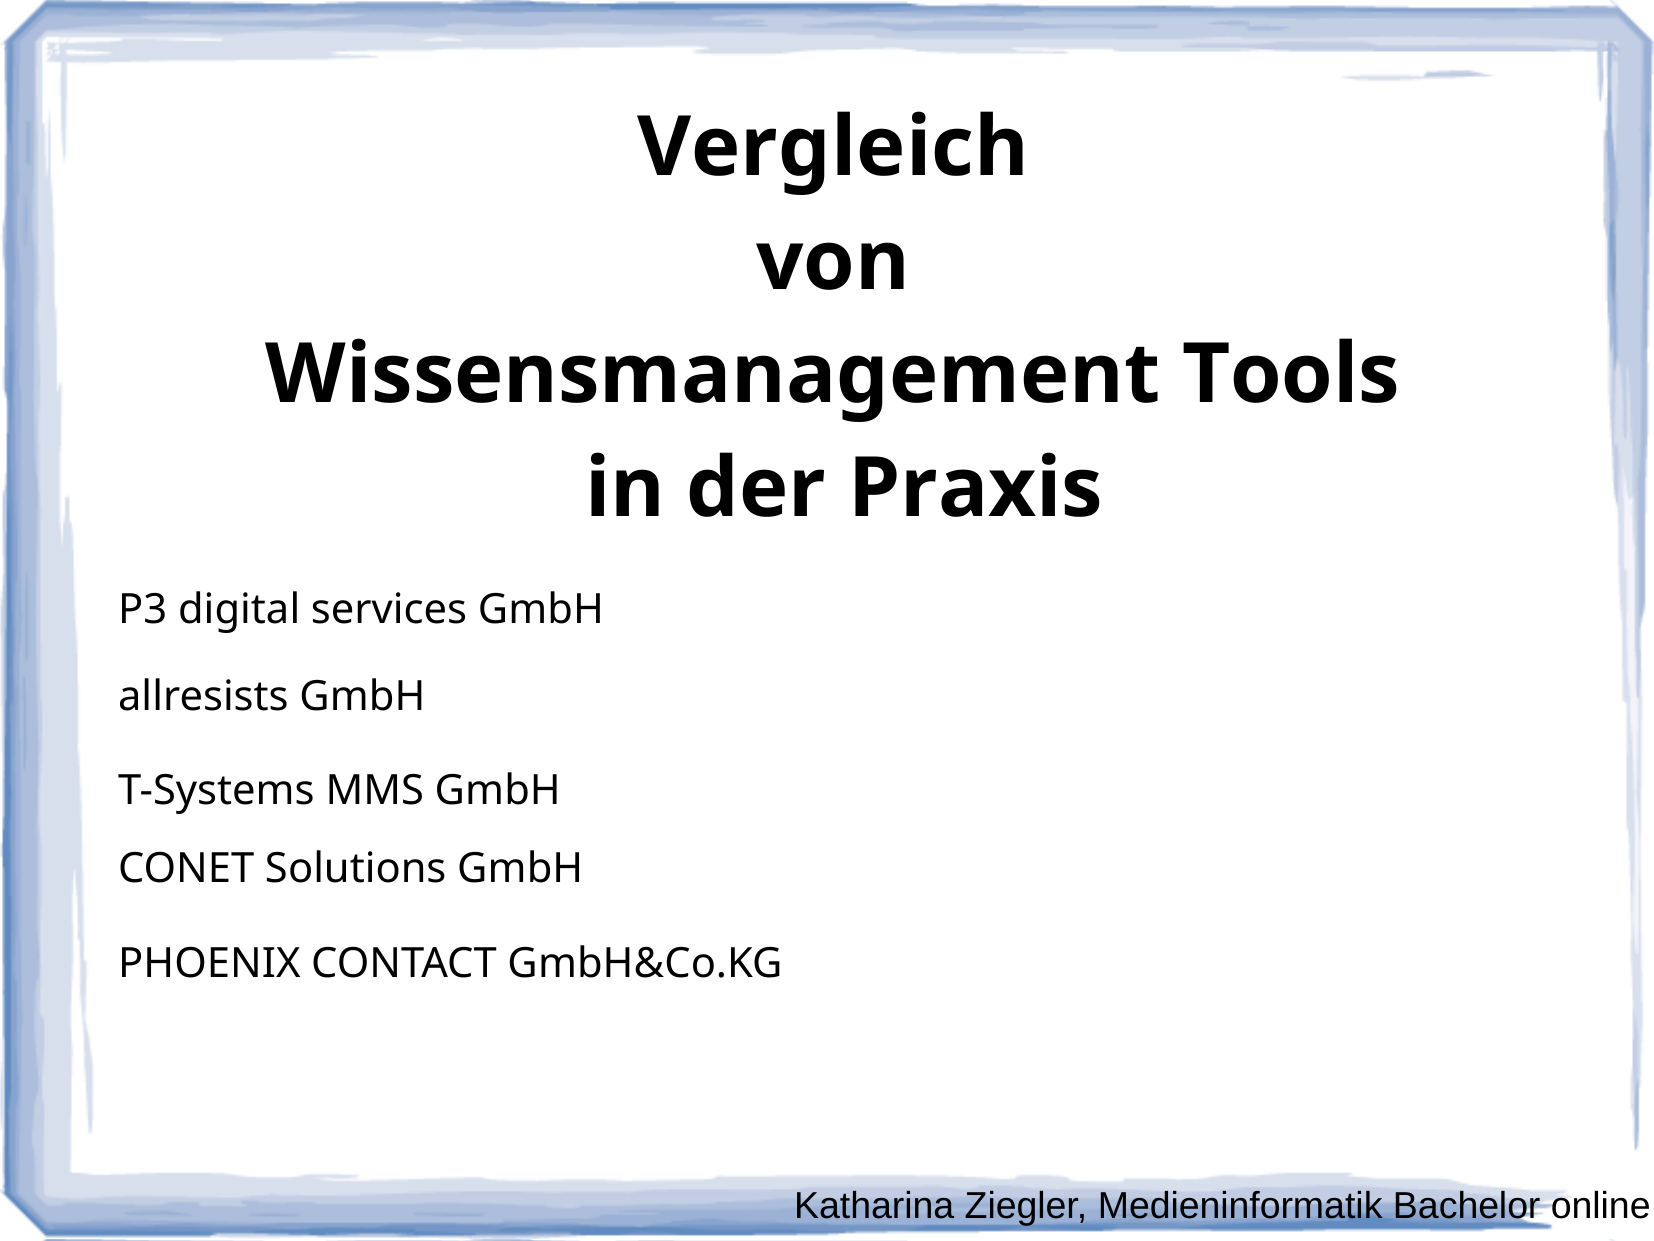

Vergleich
von
Wissensmanagement Tools
in der Praxis
# P3 digital services GmbH
allresists GmbH
T-Systems MMS GmbH
CONET Solutions GmbH
PHOENIX CONTACT GmbH&Co.KG
Katharina Ziegler, Medieninformatik Bachelor online